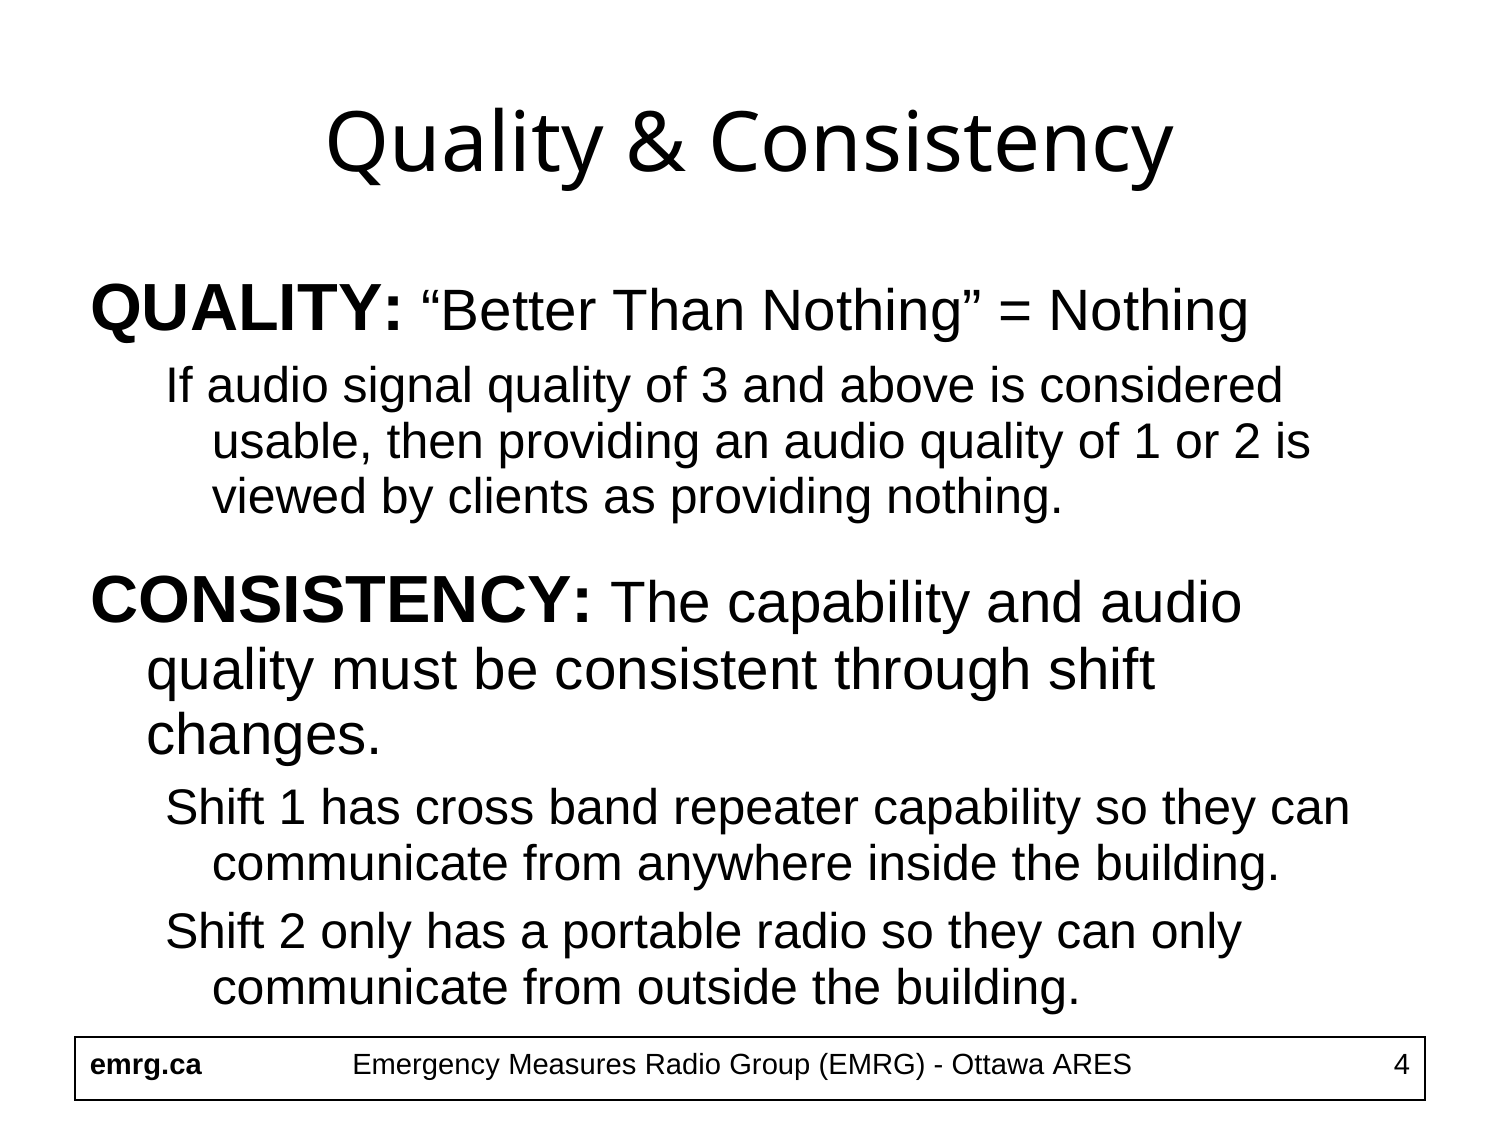

# Quality & Consistency
QUALITY: “Better Than Nothing” = Nothing
If audio signal quality of 3 and above is considered usable, then providing an audio quality of 1 or 2 is viewed by clients as providing nothing.
CONSISTENCY: The capability and audio quality must be consistent through shift changes.
Shift 1 has cross band repeater capability so they can communicate from anywhere inside the building.
Shift 2 only has a portable radio so they can only communicate from outside the building.
Emergency Measures Radio Group (EMRG) - Ottawa ARES